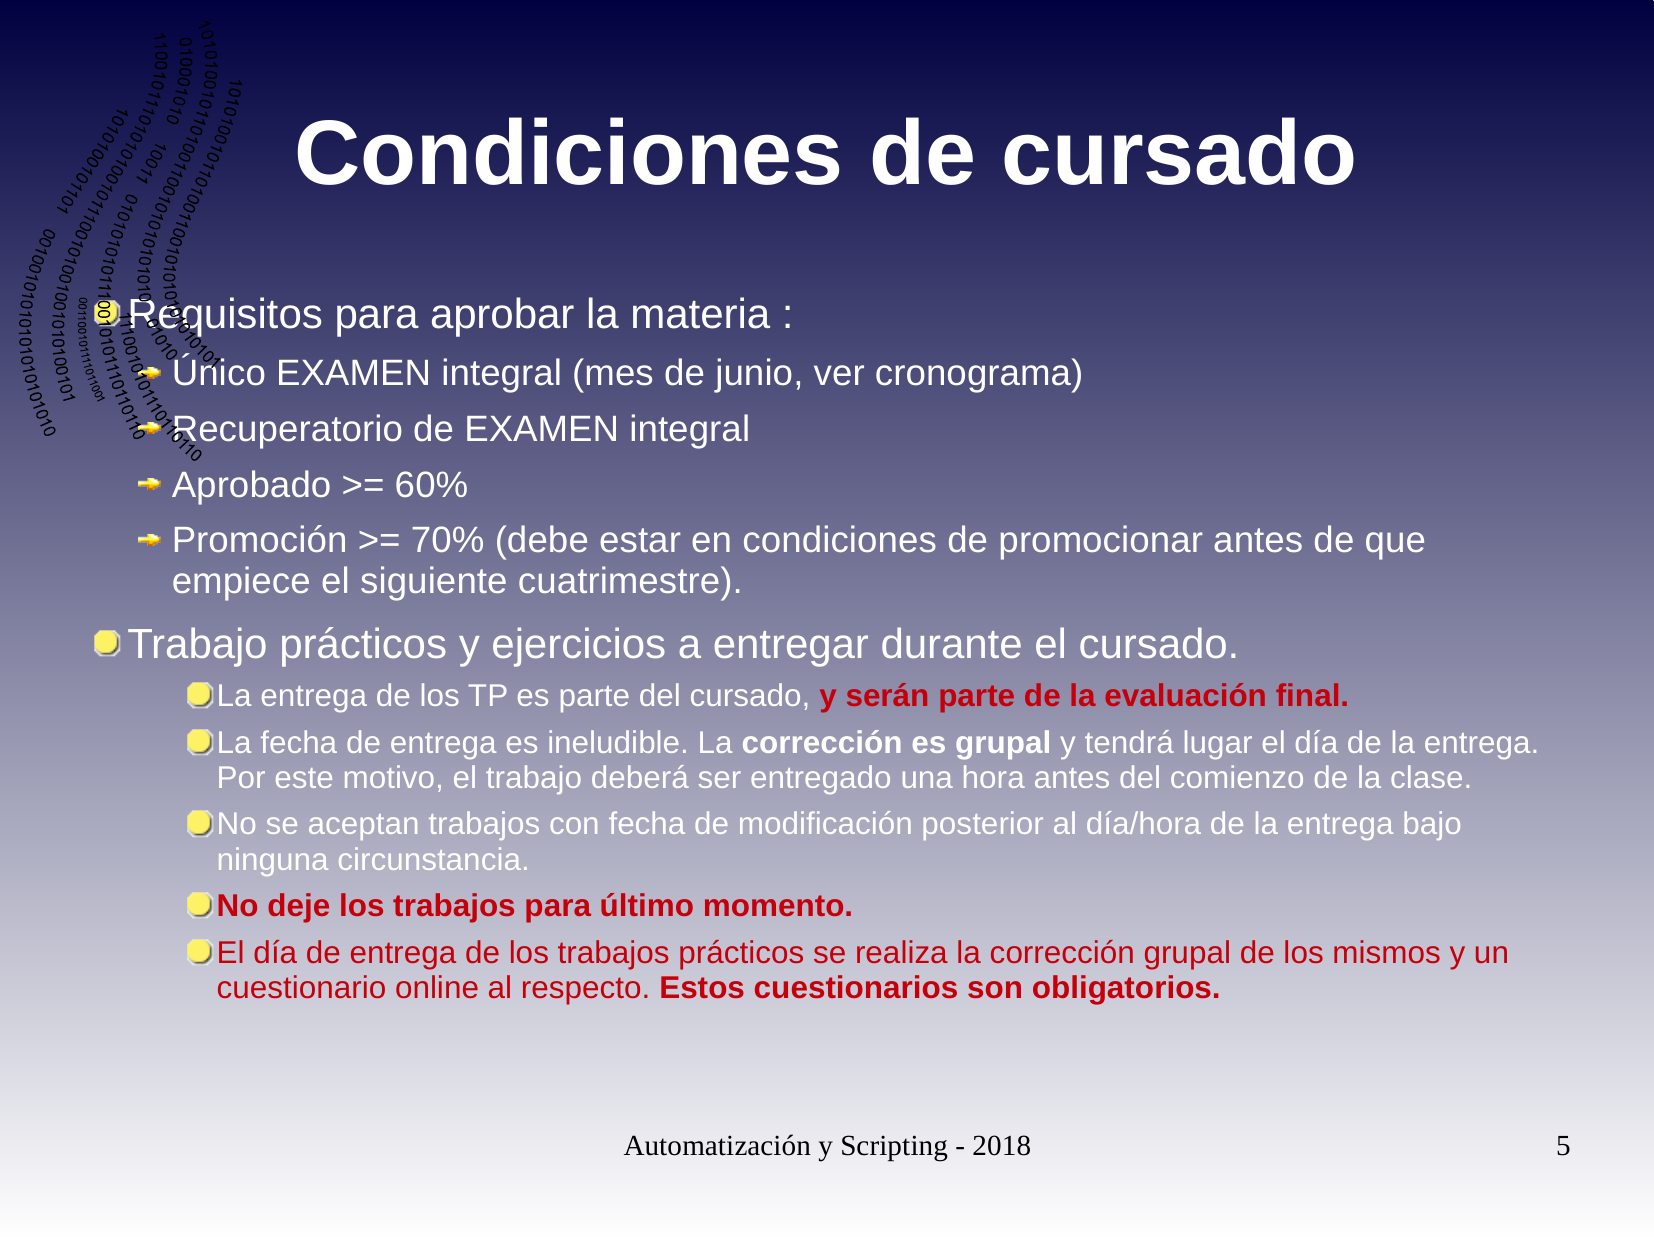

# Condiciones de cursado
Requisitos para aprobar la materia :
Único EXAMEN integral (mes de junio, ver cronograma)
Recuperatorio de EXAMEN integral
Aprobado >= 60%
Promoción >= 70% (debe estar en condiciones de promocionar antes de que empiece el siguiente cuatrimestre).
Trabajo prácticos y ejercicios a entregar durante el cursado.
La entrega de los TP es parte del cursado, y serán parte de la evaluación final.
La fecha de entrega es ineludible. La corrección es grupal y tendrá lugar el día de la entrega. Por este motivo, el trabajo deberá ser entregado una hora antes del comienzo de la clase.
No se aceptan trabajos con fecha de modificación posterior al día/hora de la entrega bajo ninguna circunstancia.
No deje los trabajos para último momento.
El día de entrega de los trabajos prácticos se realiza la corrección grupal de los mismos y un cuestionario online al respecto. Estos cuestionarios son obligatorios.
Automatización y Scripting - 2018
5